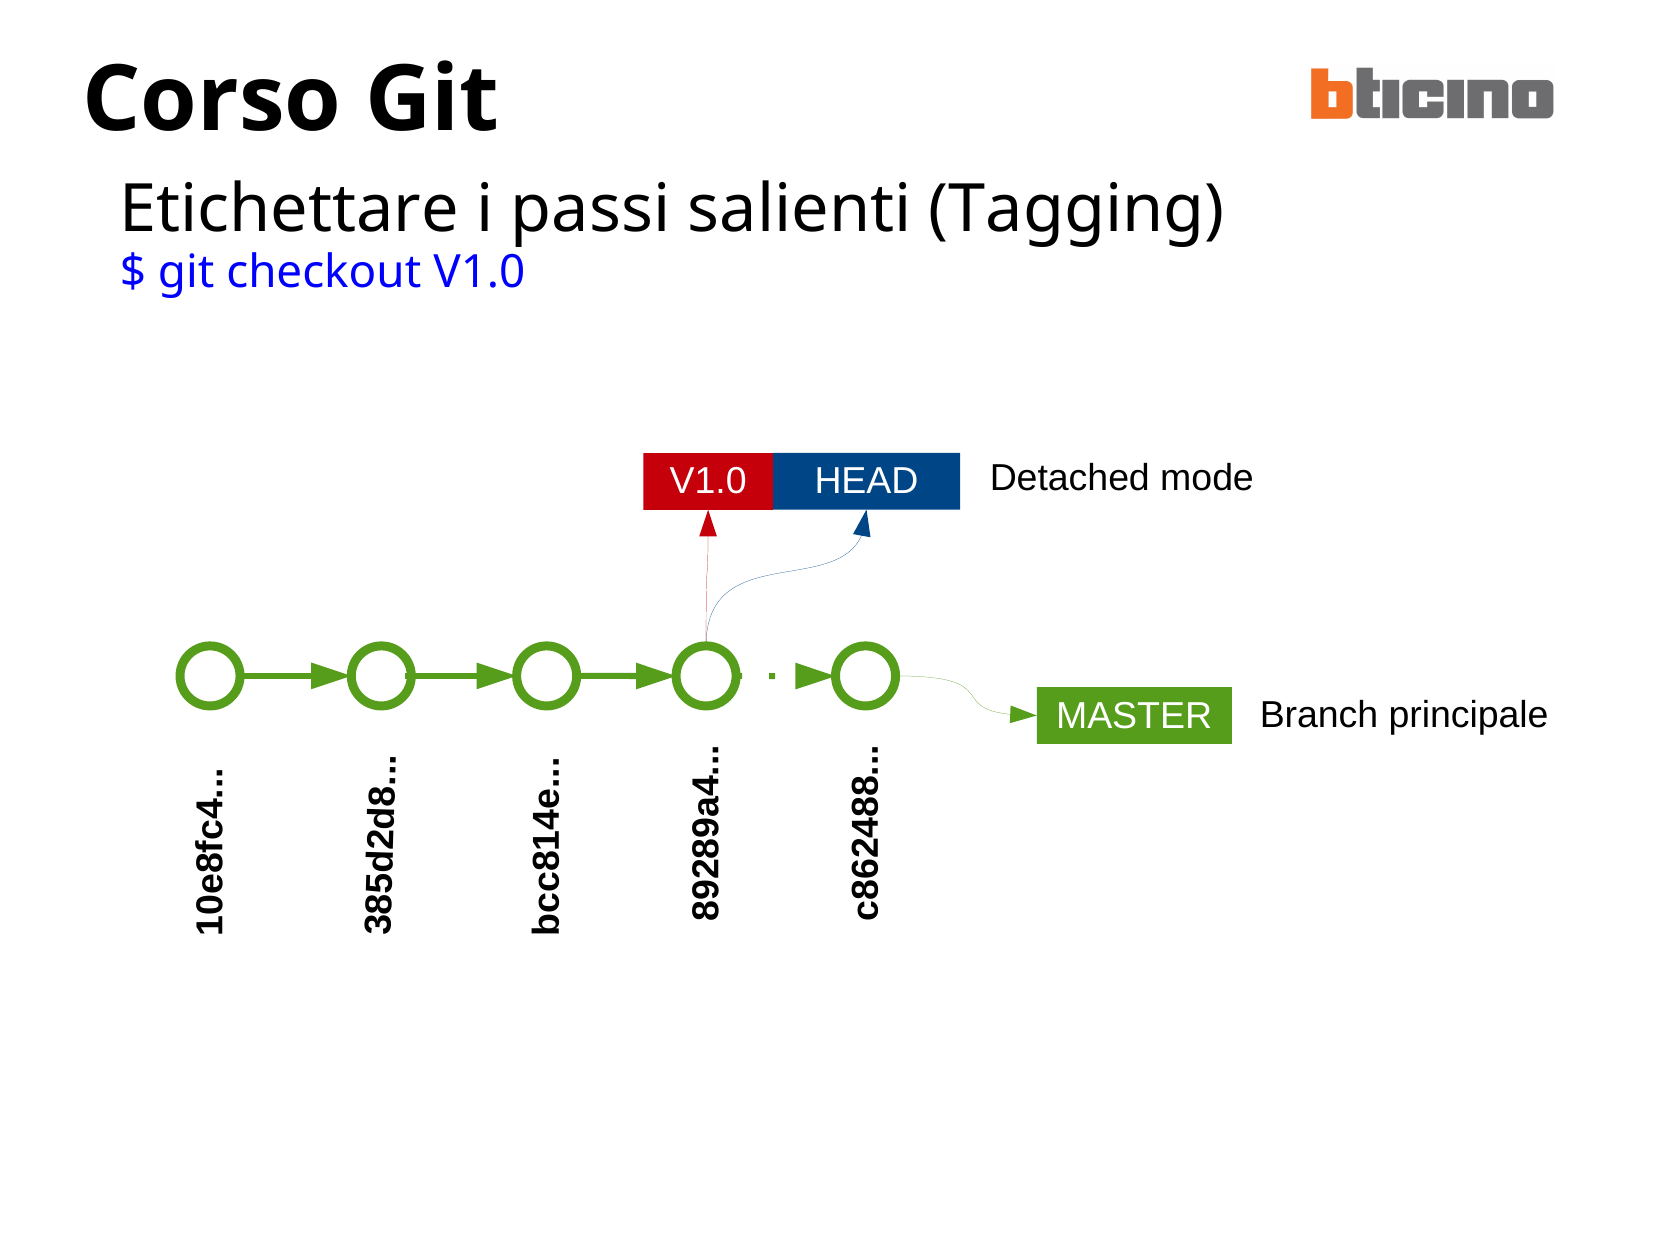

# Corso Git
Etichettare i passi salienti (Tagging)
$ git checkout V1.0
Detached mode
HEAD
V1.0
Branch principale
MASTER
89289a4...
c862488...
10e8fc4...
385d2d8...
bcc814e...